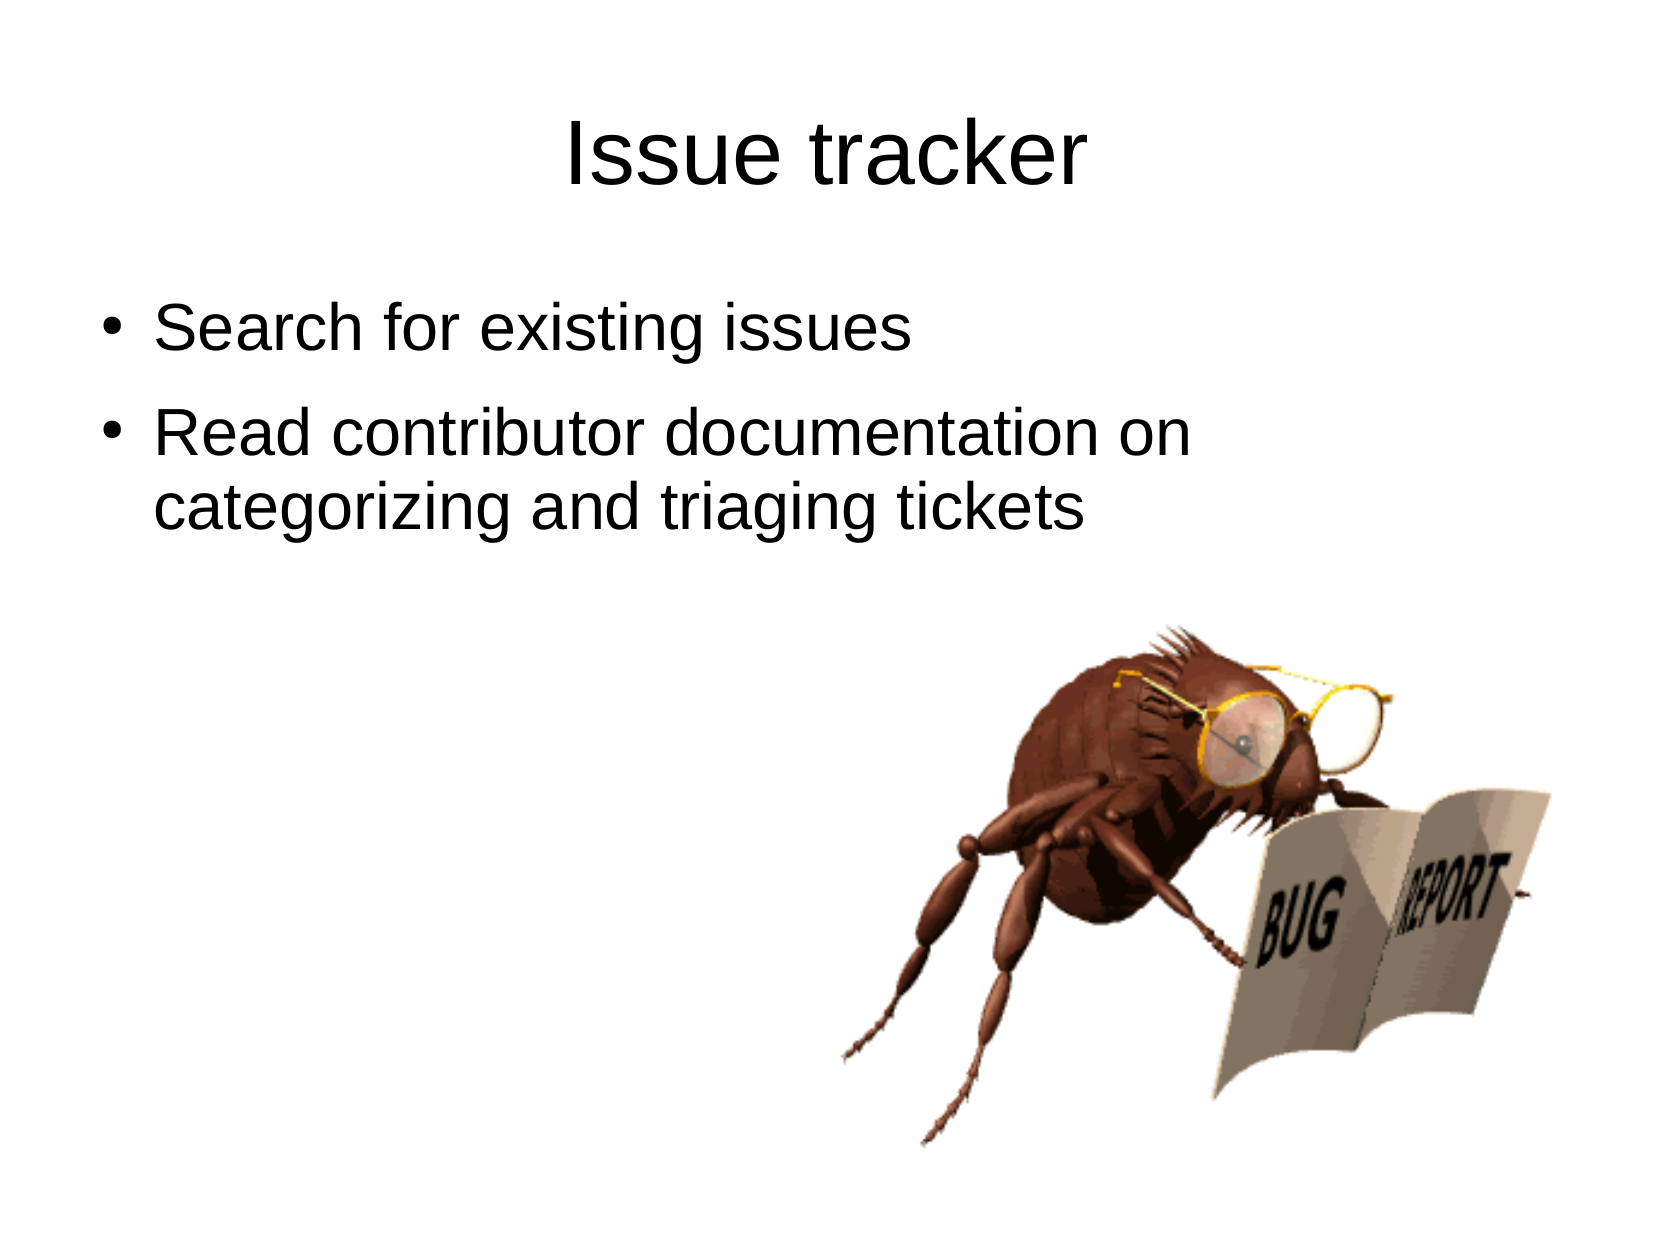

# Issue tracker
Search for existing issues
Read contributor documentation on categorizing and triaging tickets